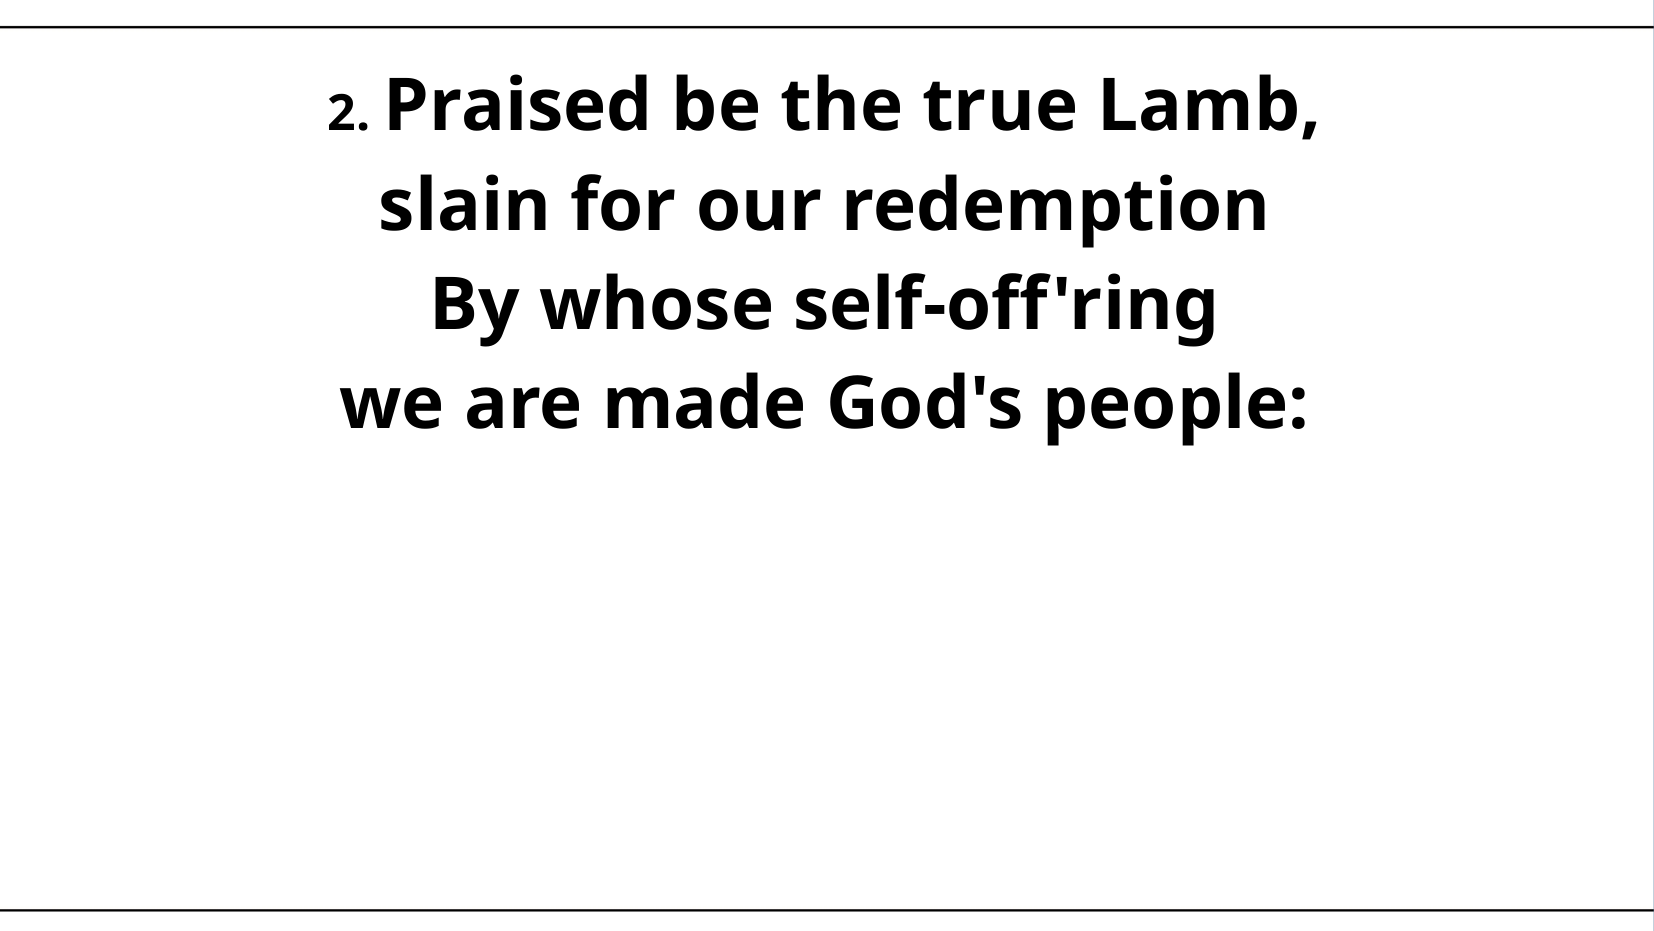

2. Praised be the true Lamb,
slain for our redemption
By whose self-off'ring
we are made God's people: